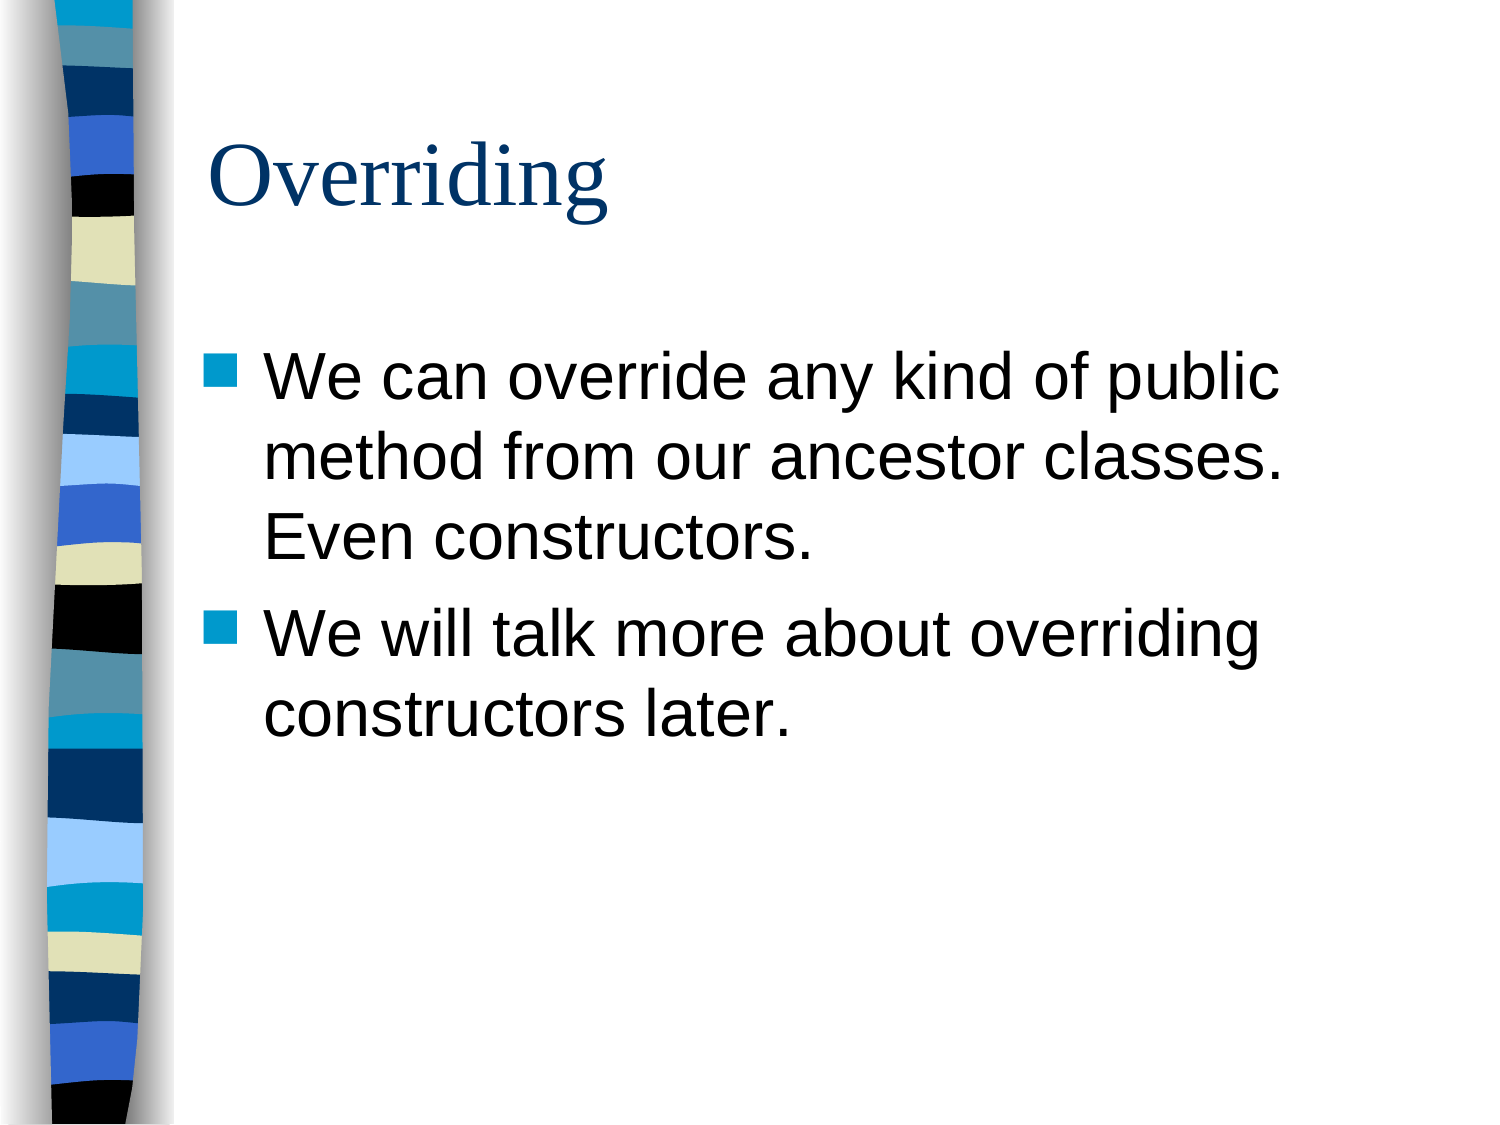

# Overriding
We can override any kind of public method from our ancestor classes. Even constructors.
We will talk more about overriding constructors later.